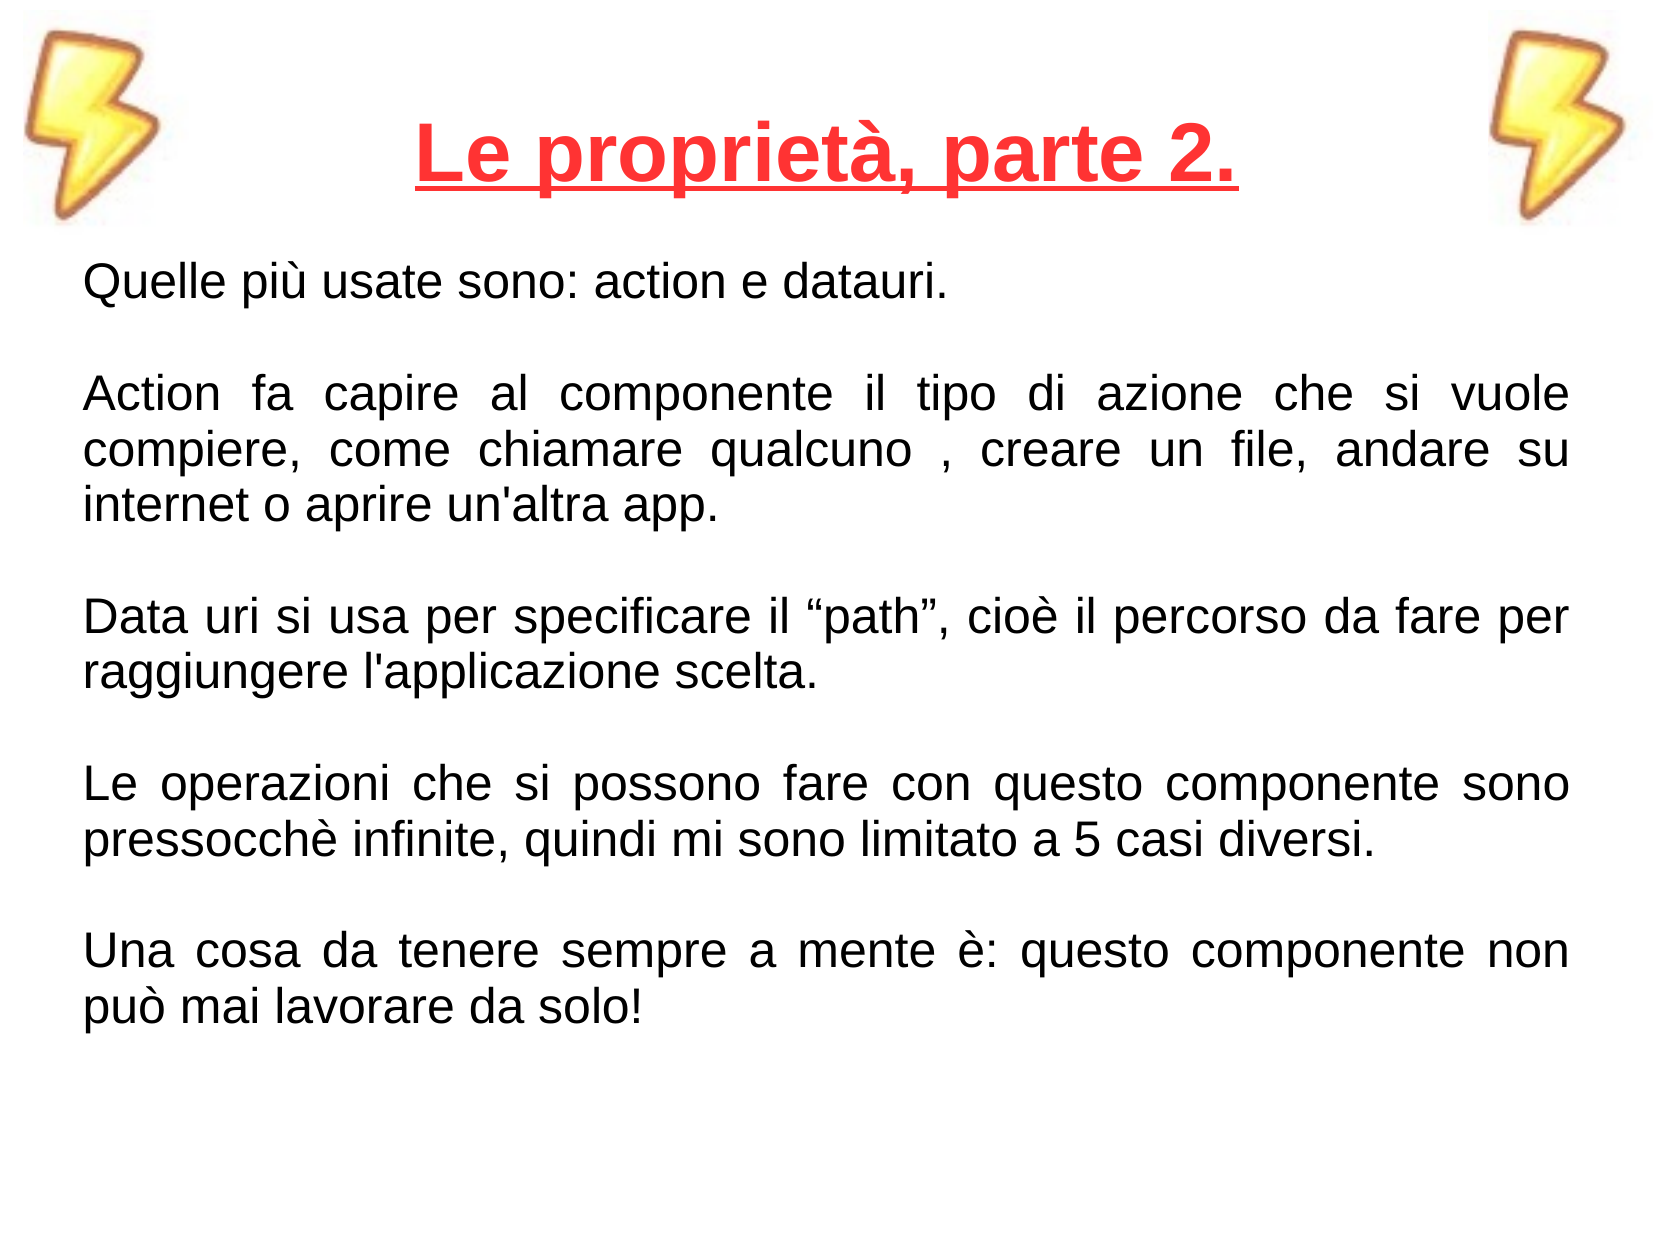

# Le proprietà, parte 2.
Quelle più usate sono: action e datauri.
Action fa capire al componente il tipo di azione che si vuole compiere, come chiamare qualcuno , creare un file, andare su internet o aprire un'altra app.
Data uri si usa per specificare il “path”, cioè il percorso da fare per raggiungere l'applicazione scelta.
Le operazioni che si possono fare con questo componente sono pressocchè infinite, quindi mi sono limitato a 5 casi diversi.
Una cosa da tenere sempre a mente è: questo componente non può mai lavorare da solo!